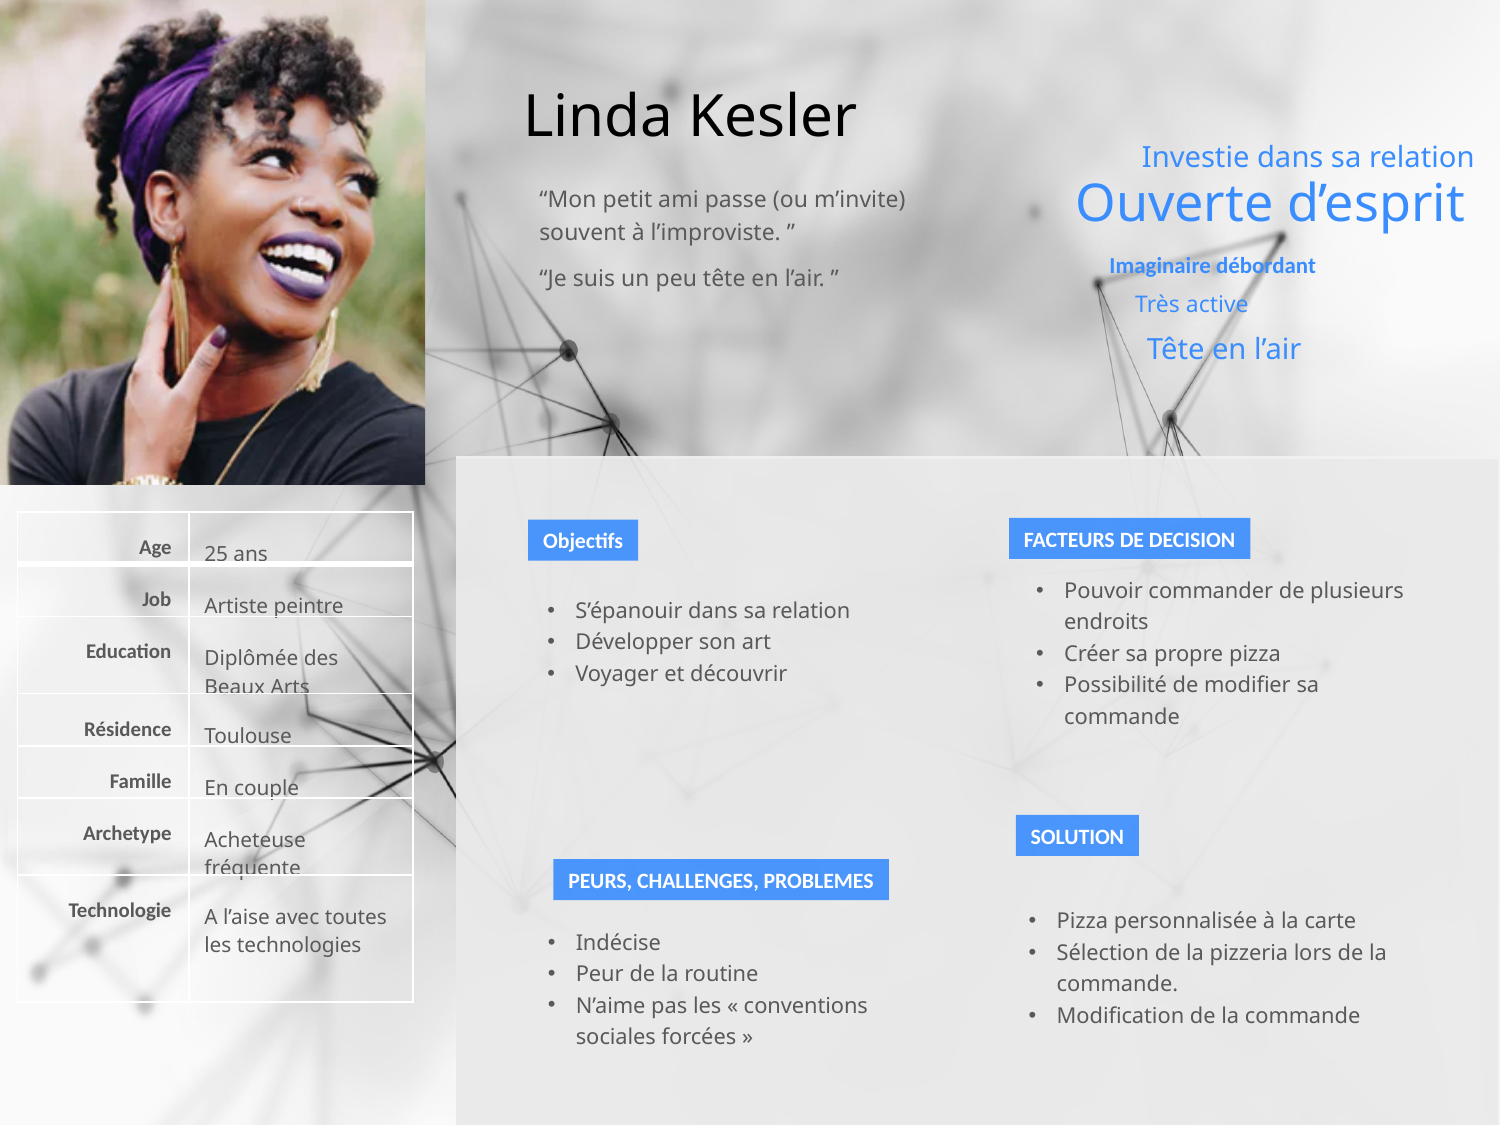

Linda Kesler
Investie dans sa relation
Ouverte d’esprit
Imaginaire débordant
Très active
Tête en l’air
“Mon petit ami passe (ou m’invite) souvent à l’improviste. ”
“Je suis un peu tête en l’air. ”
| Age | 25 ans |
| --- | --- |
| Job | Artiste peintre |
| Education | Diplômée des Beaux Arts |
| Résidence | Toulouse |
| Famille | En couple |
| Archetype | Acheteuse fréquente |
| Technologie | A l’aise avec toutes les technologies |
FACTEURS DE DECISION
Pouvoir commander de plusieurs endroits
Créer sa propre pizza
Possibilité de modifier sa commande
Objectifs
S’épanouir dans sa relation
Développer son art
Voyager et découvrir
SOLUTION
Pizza personnalisée à la carte
Sélection de la pizzeria lors de la commande.
Modification de la commande
PEURS, CHALLENGES, PROBLEMES
Indécise
Peur de la routine
N’aime pas les « conventions sociales forcées »